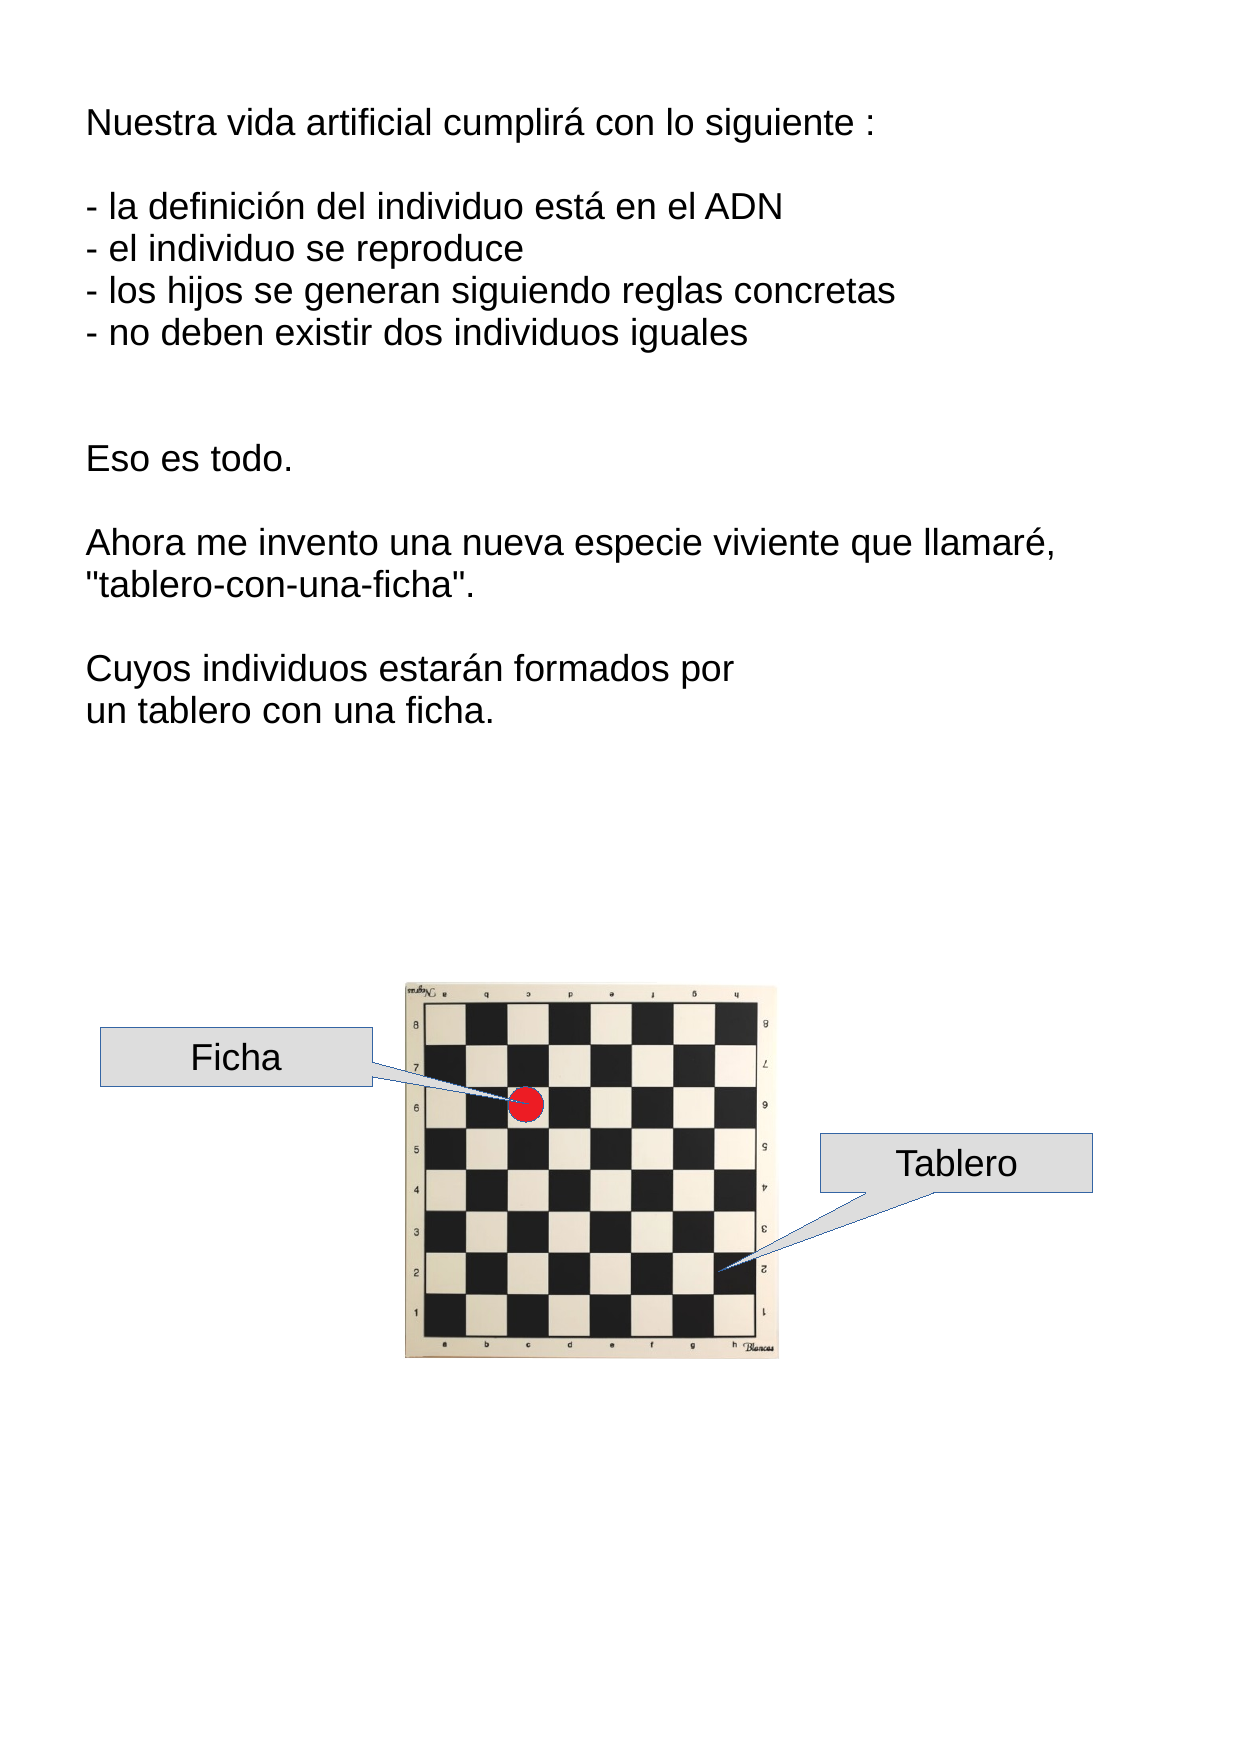

Nuestra vida artificial cumplirá con lo siguiente :
- la definición del individuo está en el ADN
- el individuo se reproduce
- los hijos se generan siguiendo reglas concretas
- no deben existir dos individuos iguales
Eso es todo.
Ahora me invento una nueva especie viviente que llamaré,
"tablero-con-una-ficha".
Cuyos individuos estarán formados por
un tablero con una ficha.
Ficha
Tablero